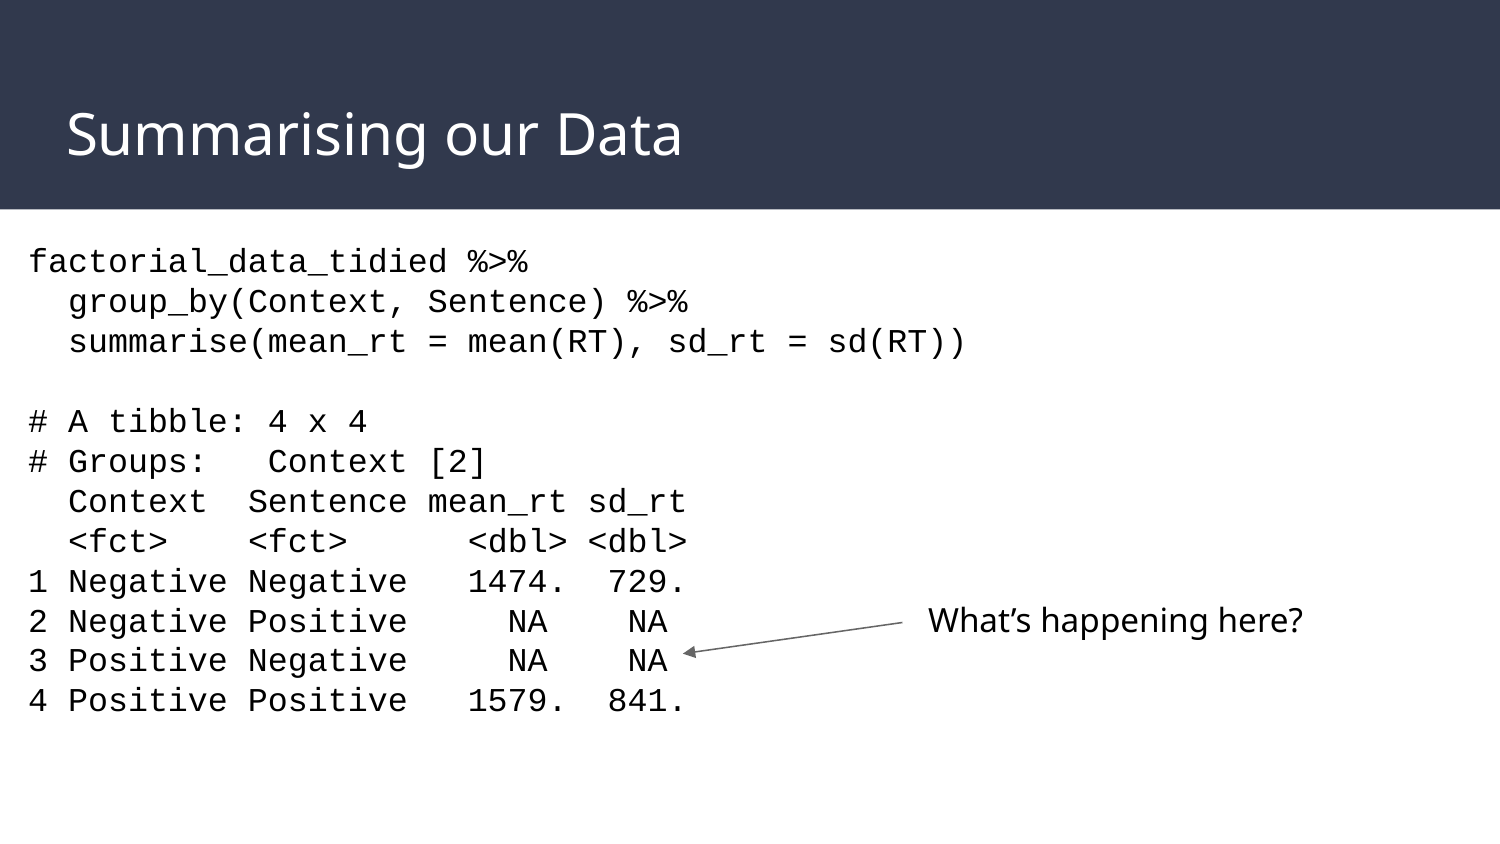

# Summarising our Data
factorial_data_tidied %>%
 group_by(Context, Sentence) %>%
 summarise(mean_rt = mean(RT), sd_rt = sd(RT))
# A tibble: 4 x 4
# Groups: Context [2]
 Context Sentence mean_rt sd_rt
 <fct> <fct> <dbl> <dbl>
1 Negative Negative 1474. 729.
2 Negative Positive NA NA 				What’s happening here?
3 Positive Negative NA NA
4 Positive Positive 1579. 841.